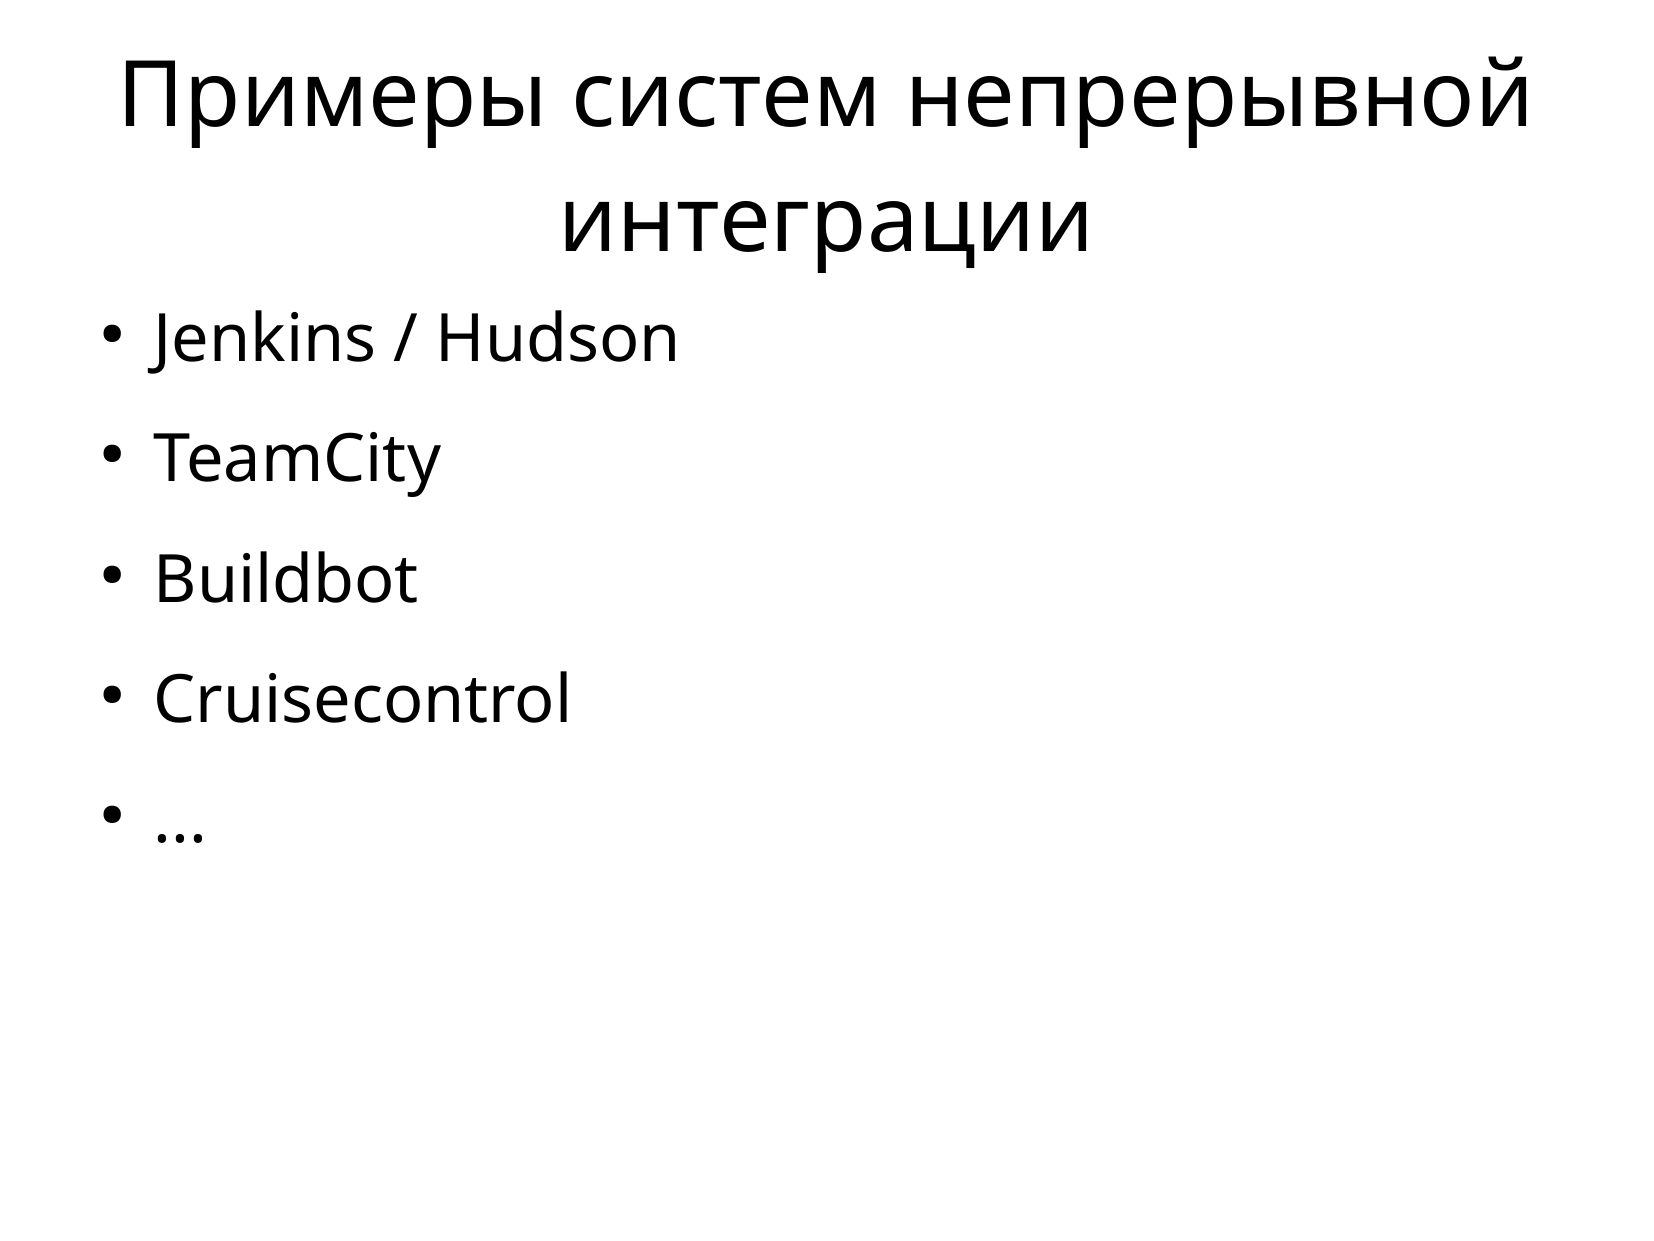

# Примеры систем непрерывной интеграции
Jenkins / Hudson
TeamCity
Buildbot
Cruisecontrol
...